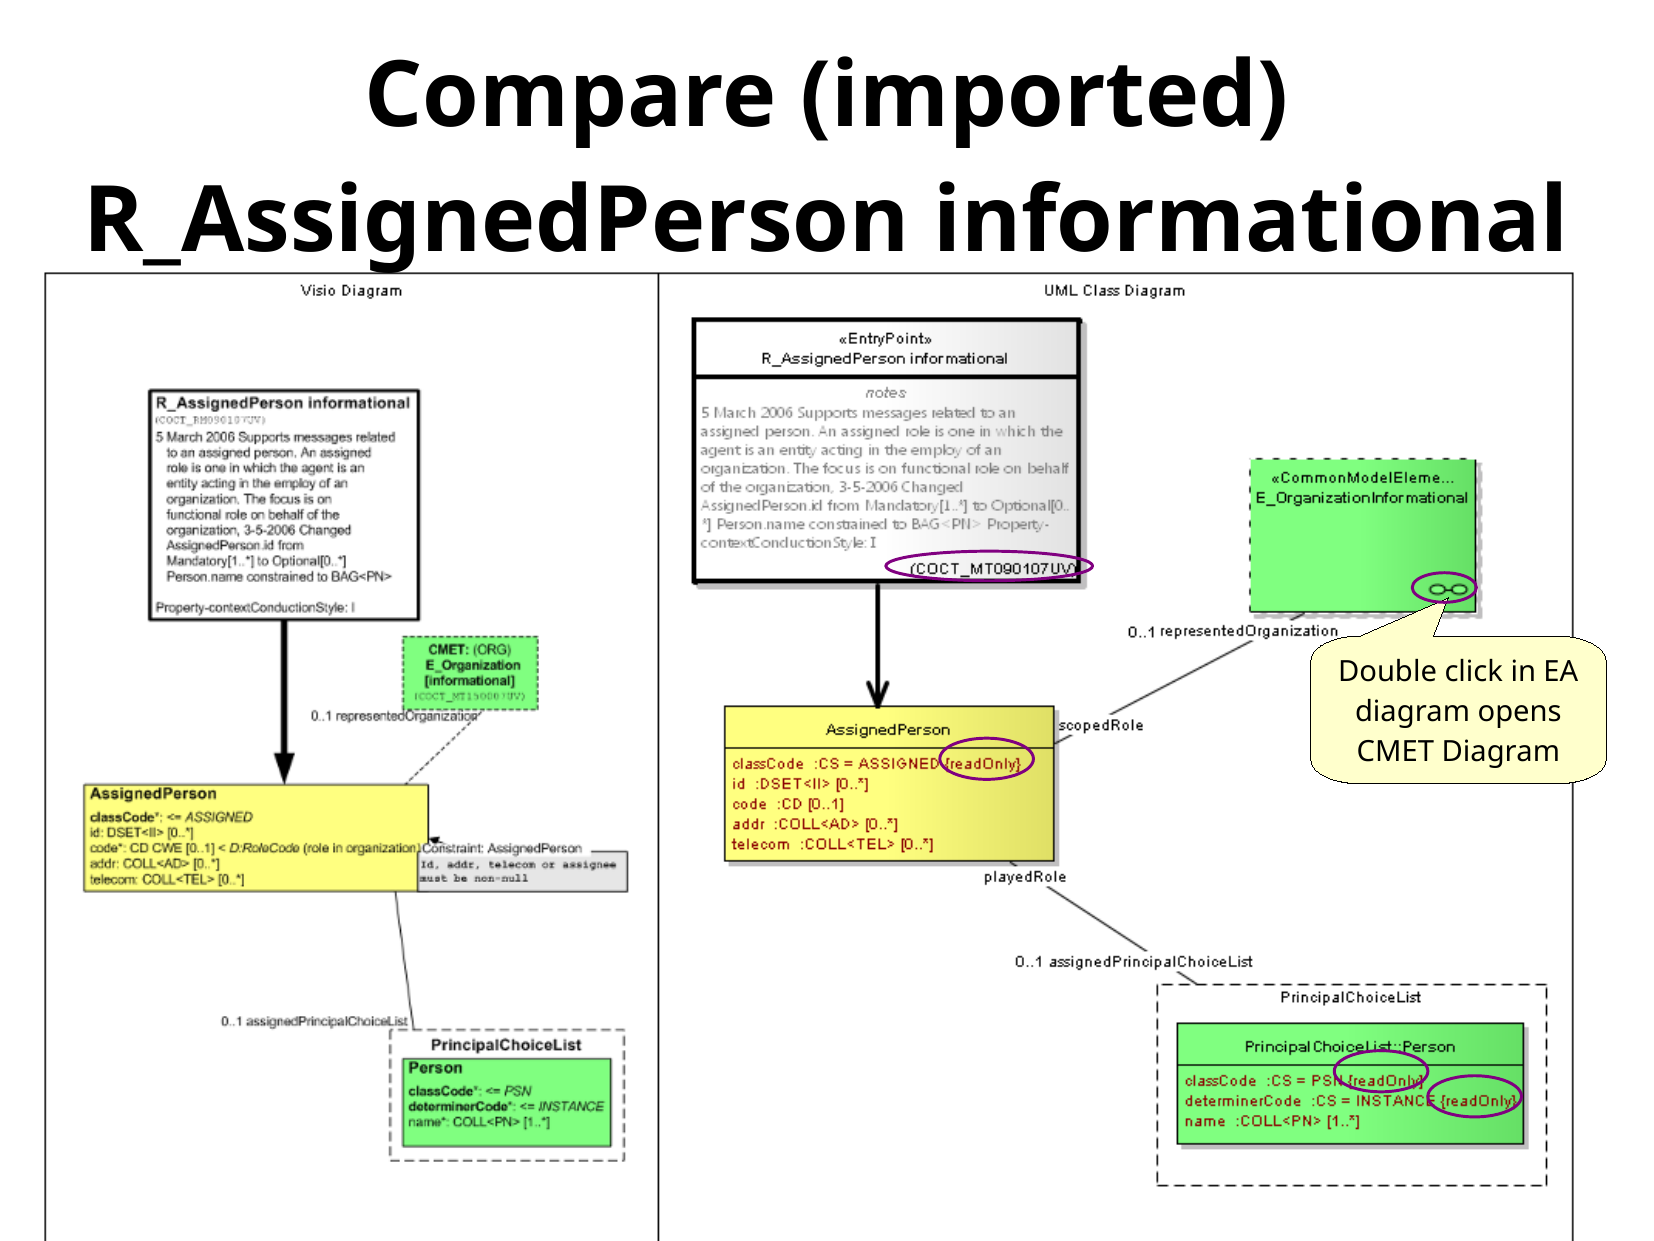

# Compare (imported) R_AssignedPerson informational
Double click in EA diagram opens CMET Diagram